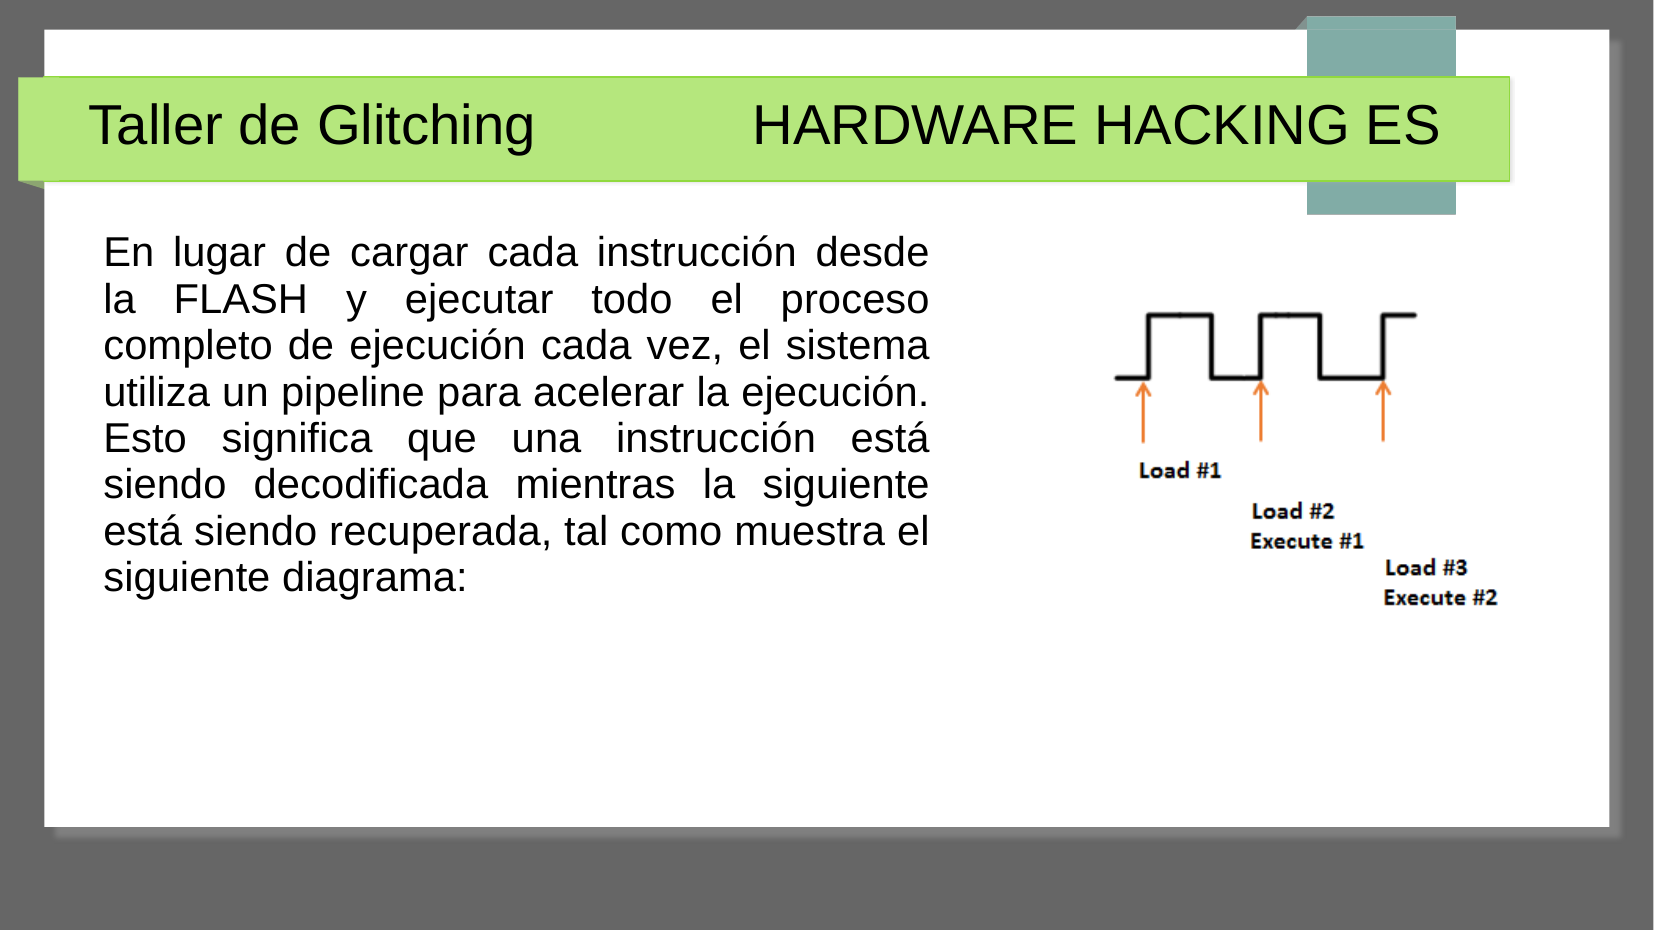

# Taller de Glitching 			HARDWARE HACKING ES
En lugar de cargar cada instrucción desde la FLASH y ejecutar todo el proceso completo de ejecución cada vez, el sistema utiliza un pipeline para acelerar la ejecución. Esto significa que una instrucción está siendo decodificada mientras la siguiente está siendo recuperada, tal como muestra el siguiente diagrama: